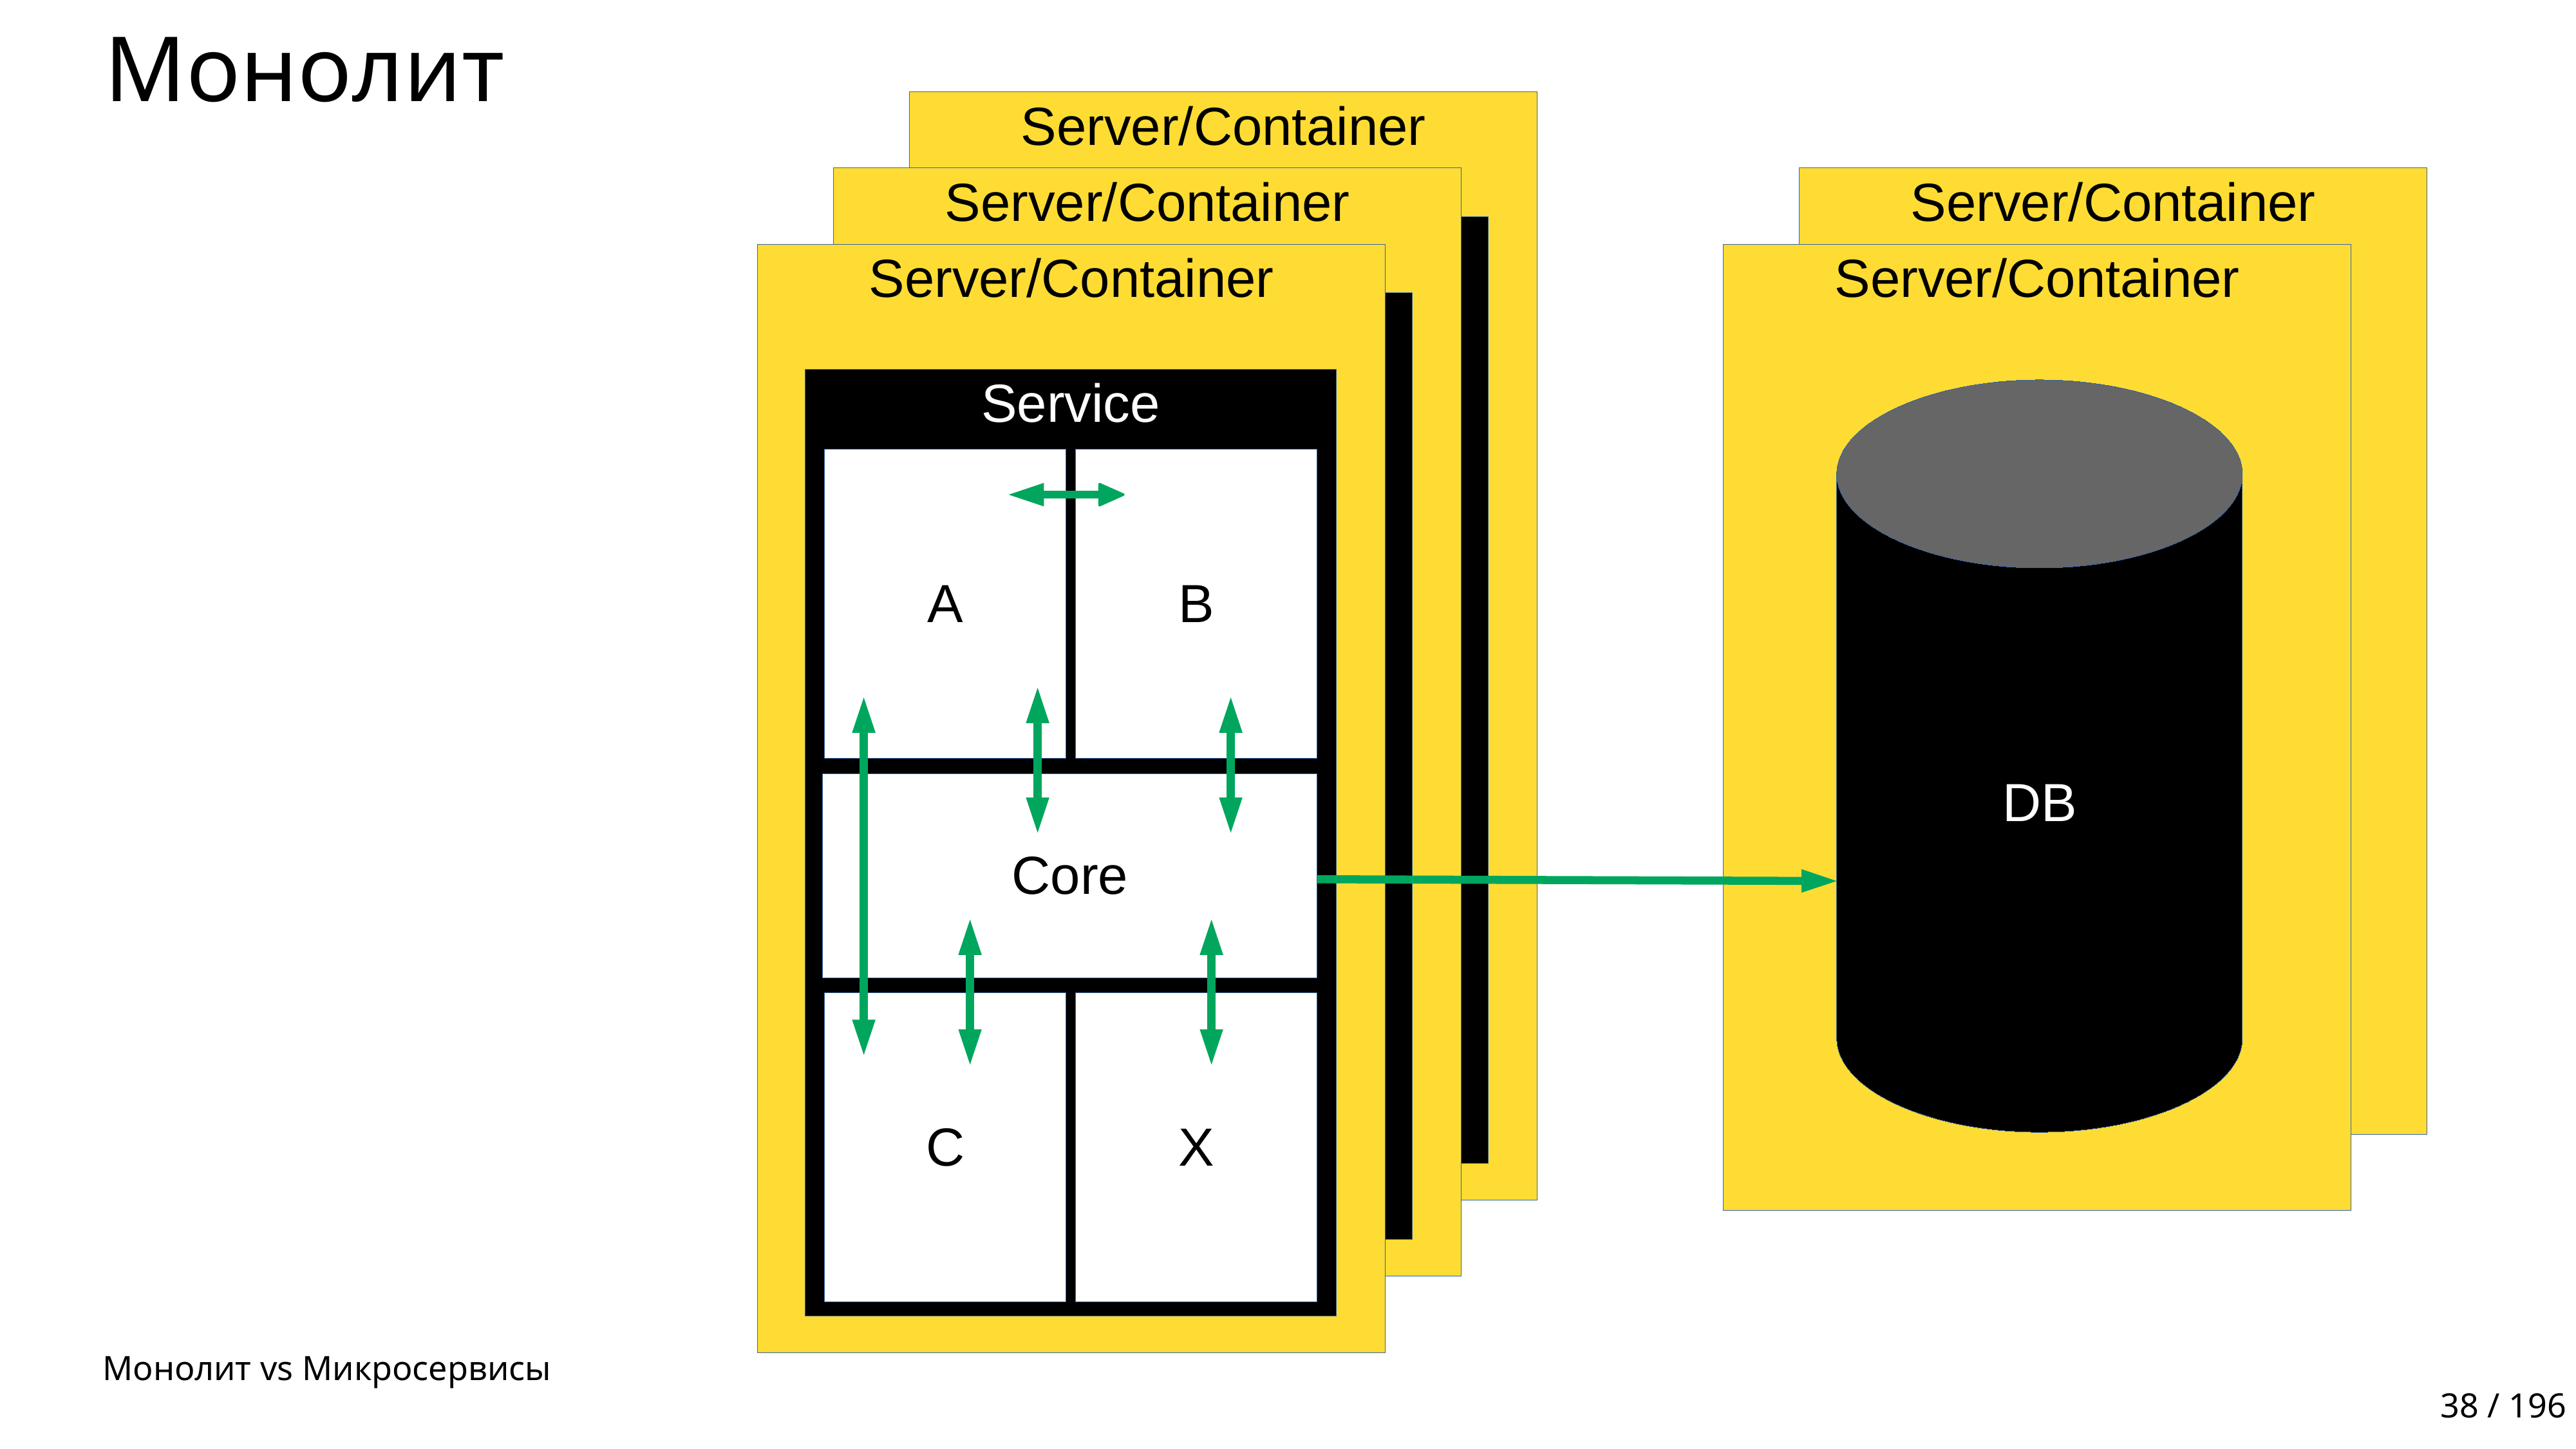

Монолит
Server/Container
Server/Container
Server/Container
Service
Server/Container
Server/Container
Service
Service
DB
A
B
Core
C
X
# Монолит vs Микросервисы